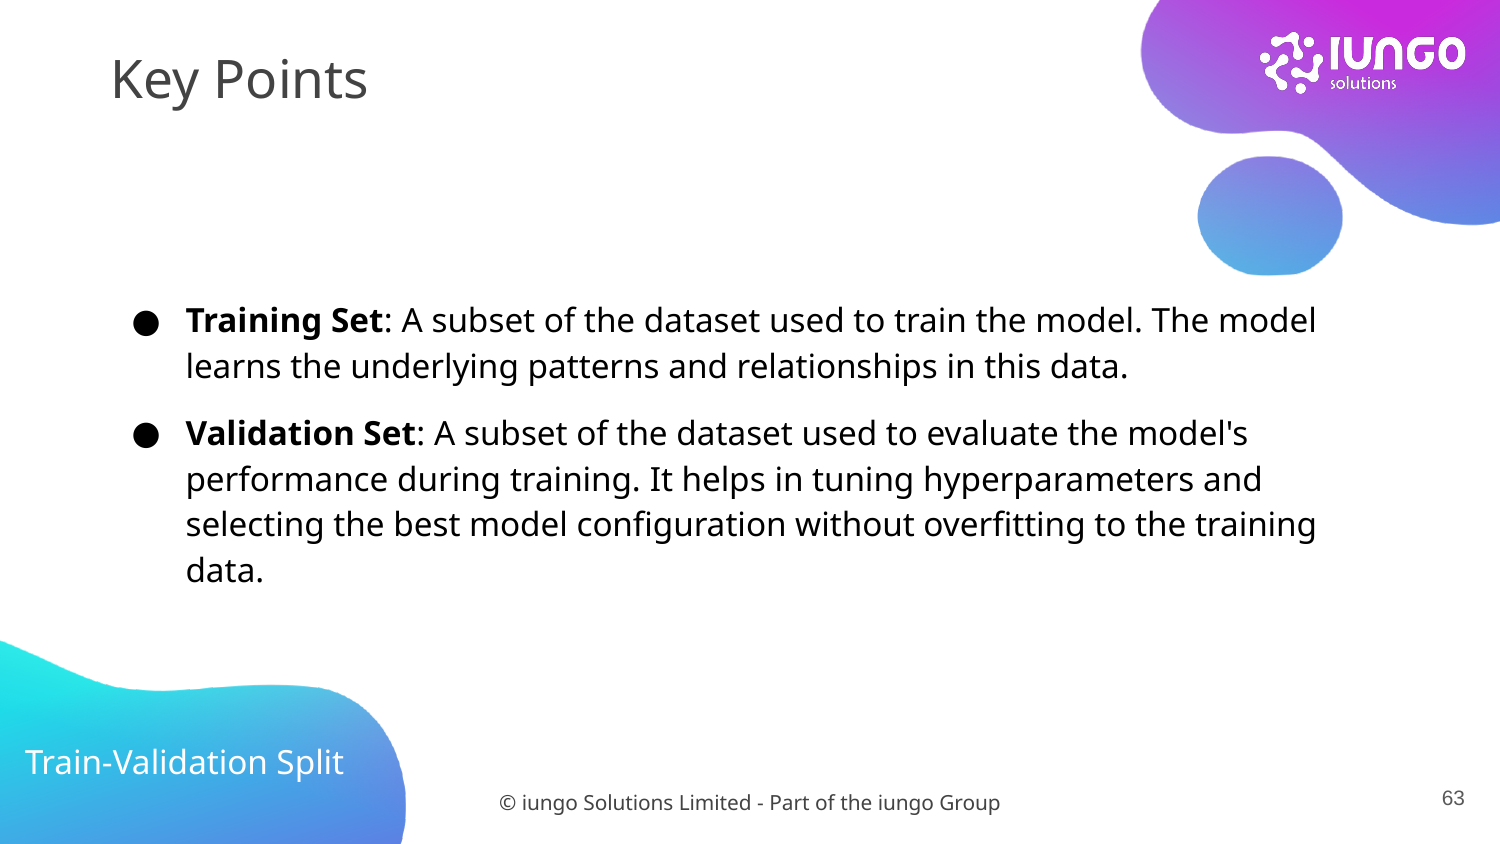

# Key Points
Training Set: A subset of the dataset used to train the model. The model learns the underlying patterns and relationships in this data.
Validation Set: A subset of the dataset used to evaluate the model's performance during training. It helps in tuning hyperparameters and selecting the best model configuration without overfitting to the training data.
Train-Validation Split